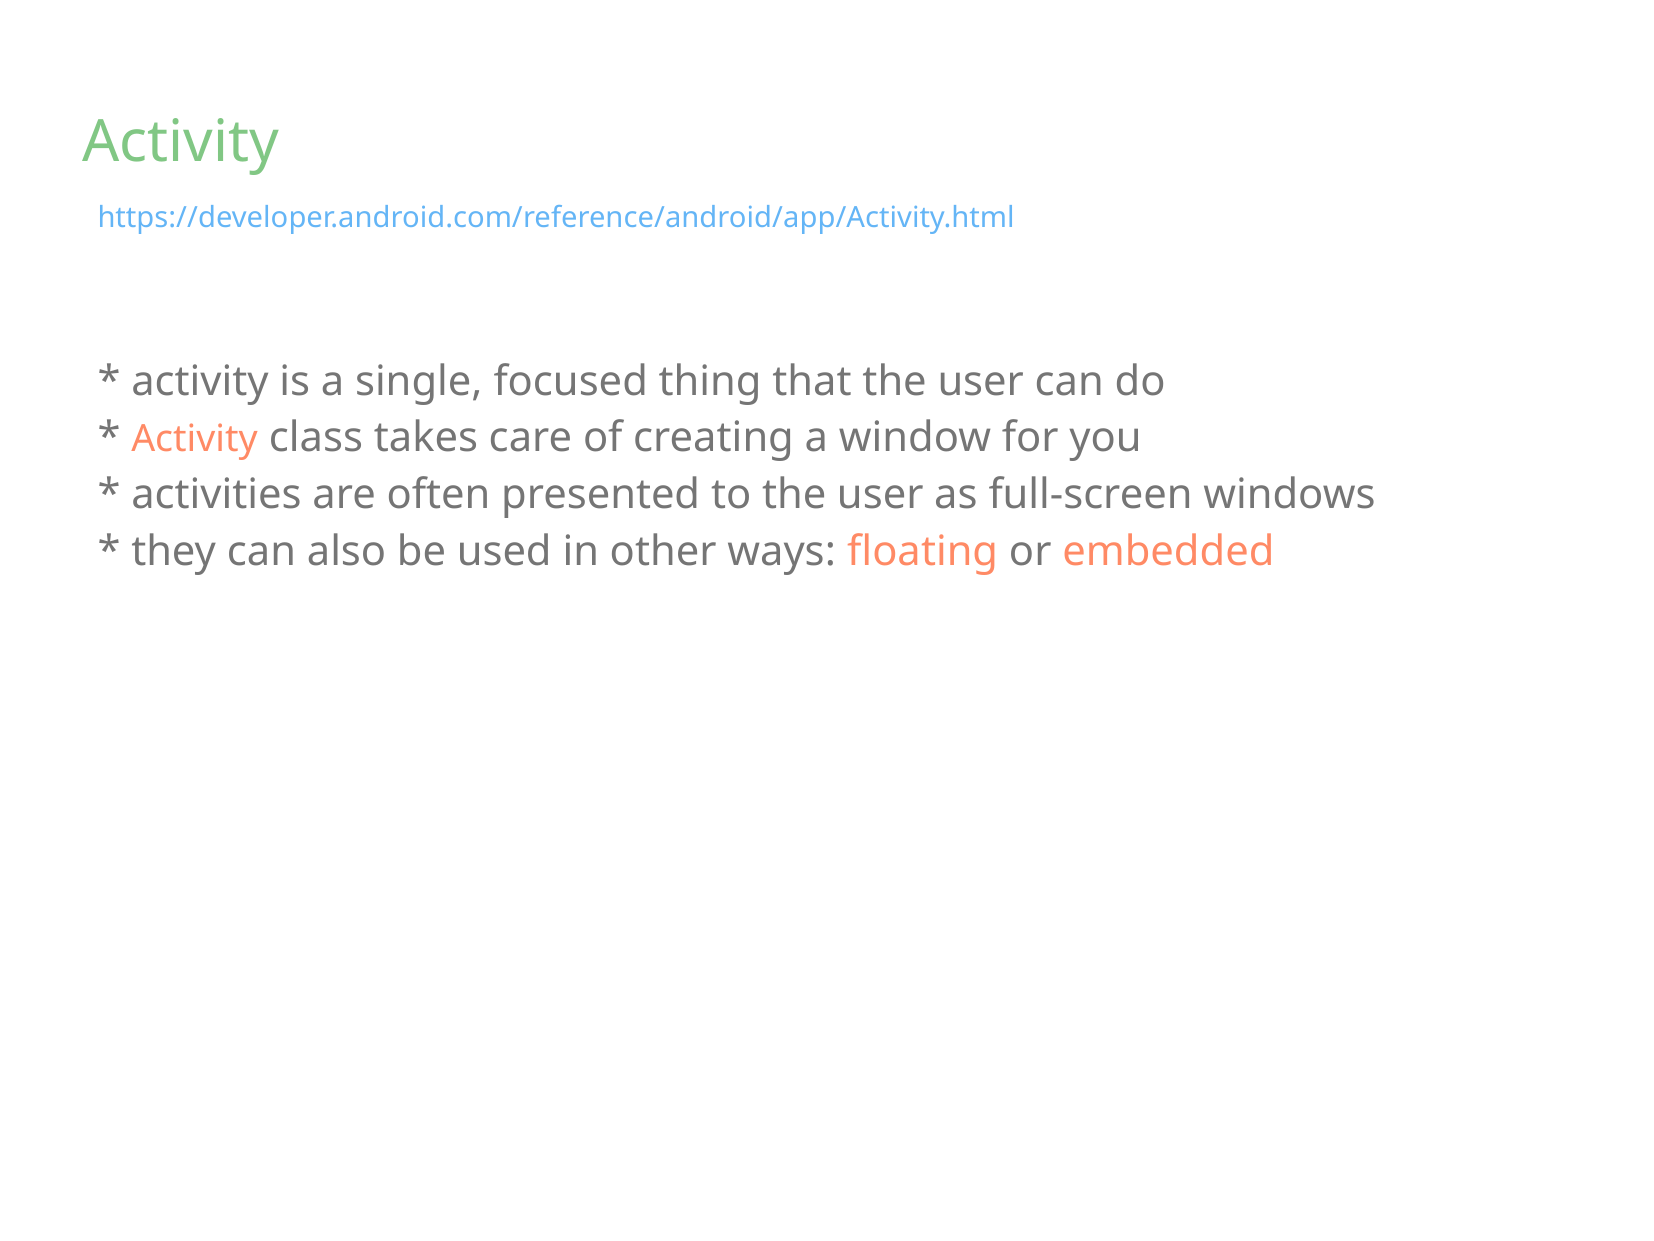

# Activity
https://developer.android.com/reference/android/app/Activity.html
* activity is a single, focused thing that the user can do
* Activity class takes care of creating a window for you
* activities are often presented to the user as full-screen windows
* they can also be used in other ways: floating or embedded